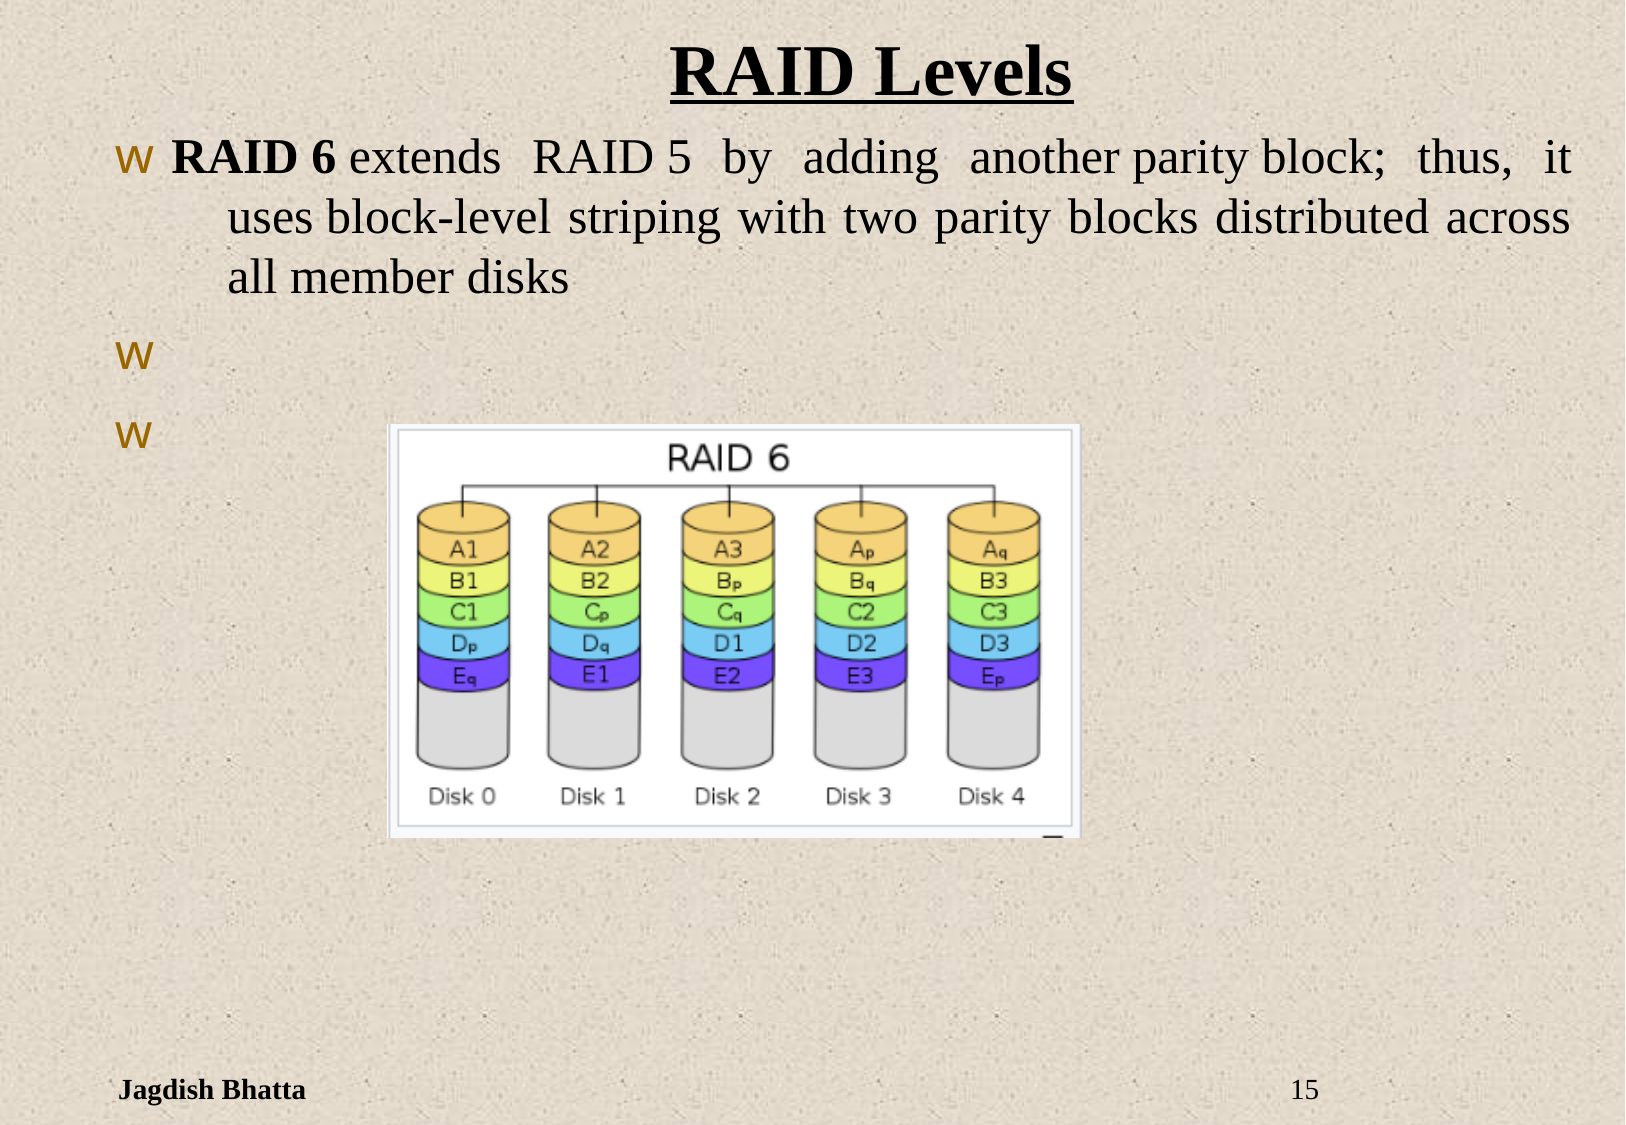

# RAID Levels
RAID 6 extends RAID 5 by adding another parity block; thus, it uses block-level striping with two parity blocks distributed across all member disks
Jagdish Bhatta
14